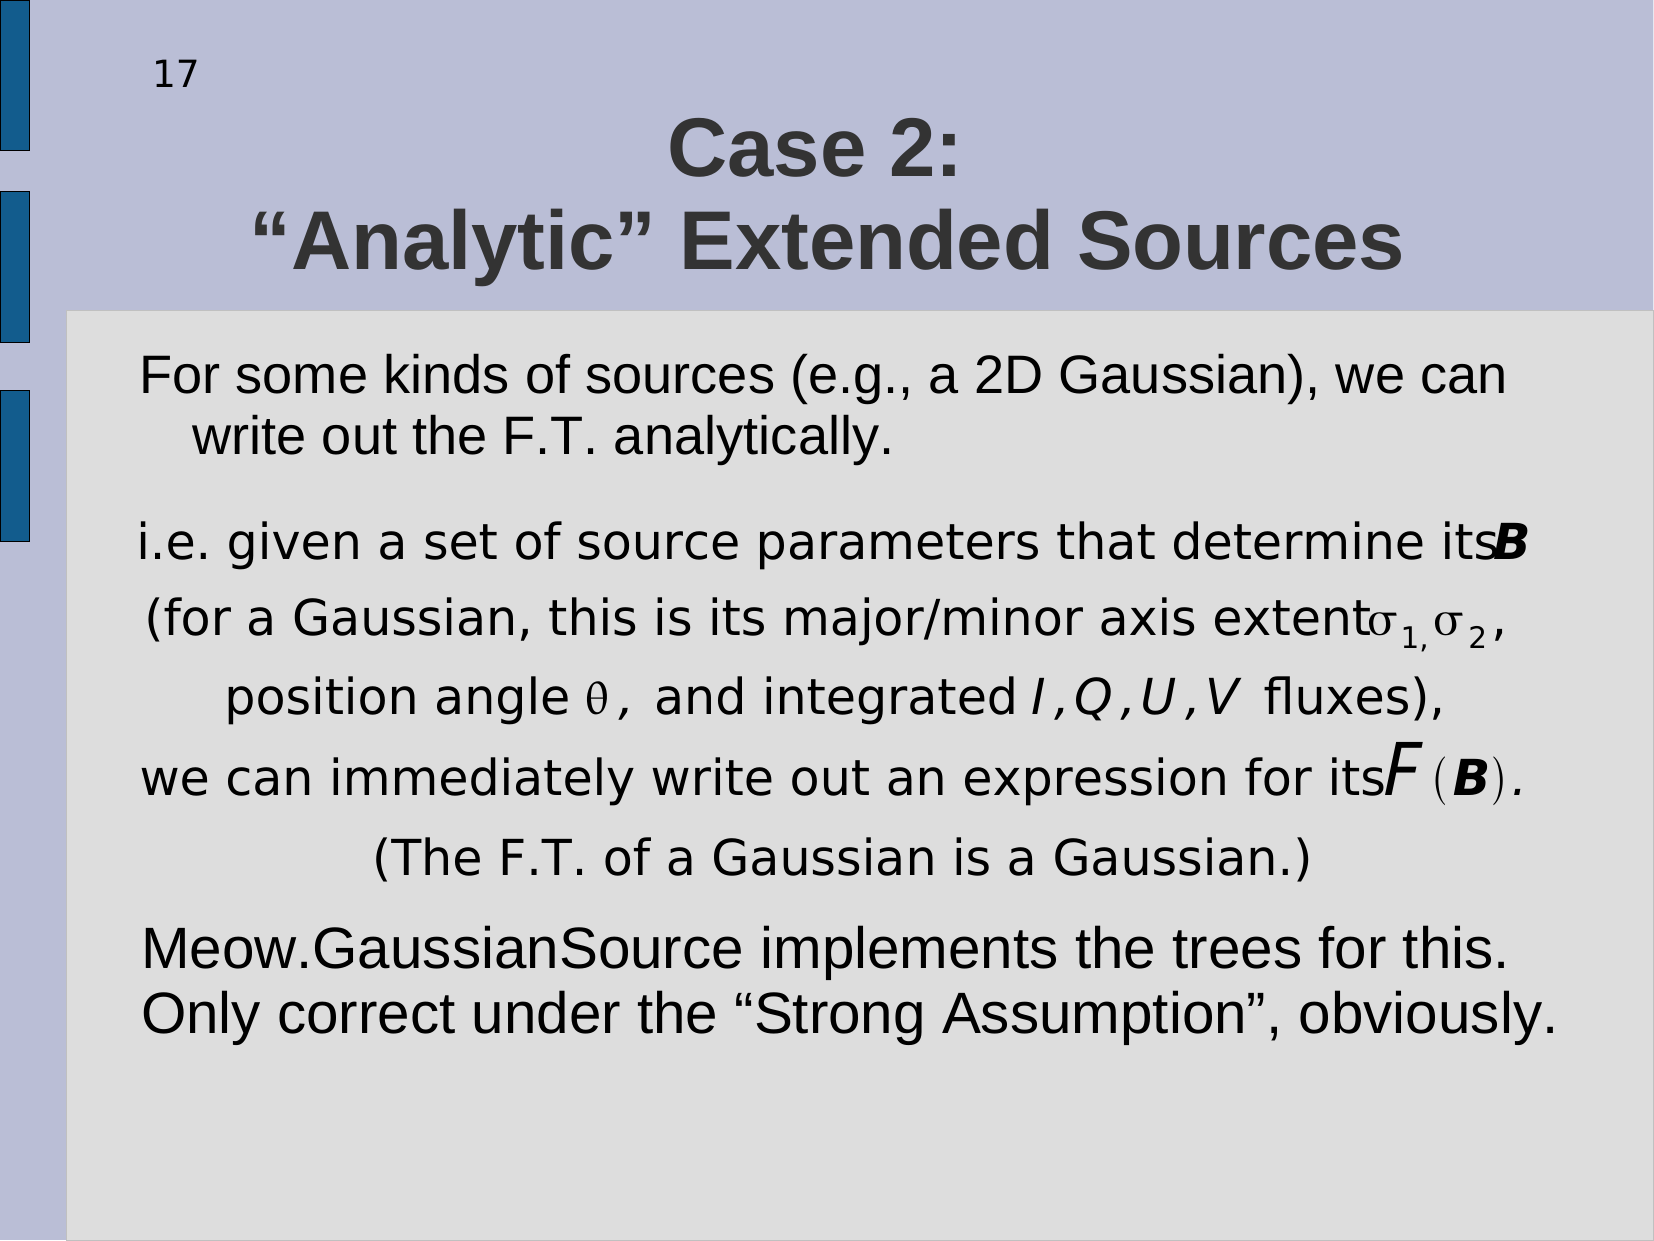

# Case 2: “Analytic” Extended Sources
For some kinds of sources (e.g., a 2D Gaussian), we can write out the F.T. analytically.
Meow.GaussianSource implements the trees for this.
Only correct under the “Strong Assumption”, obviously.